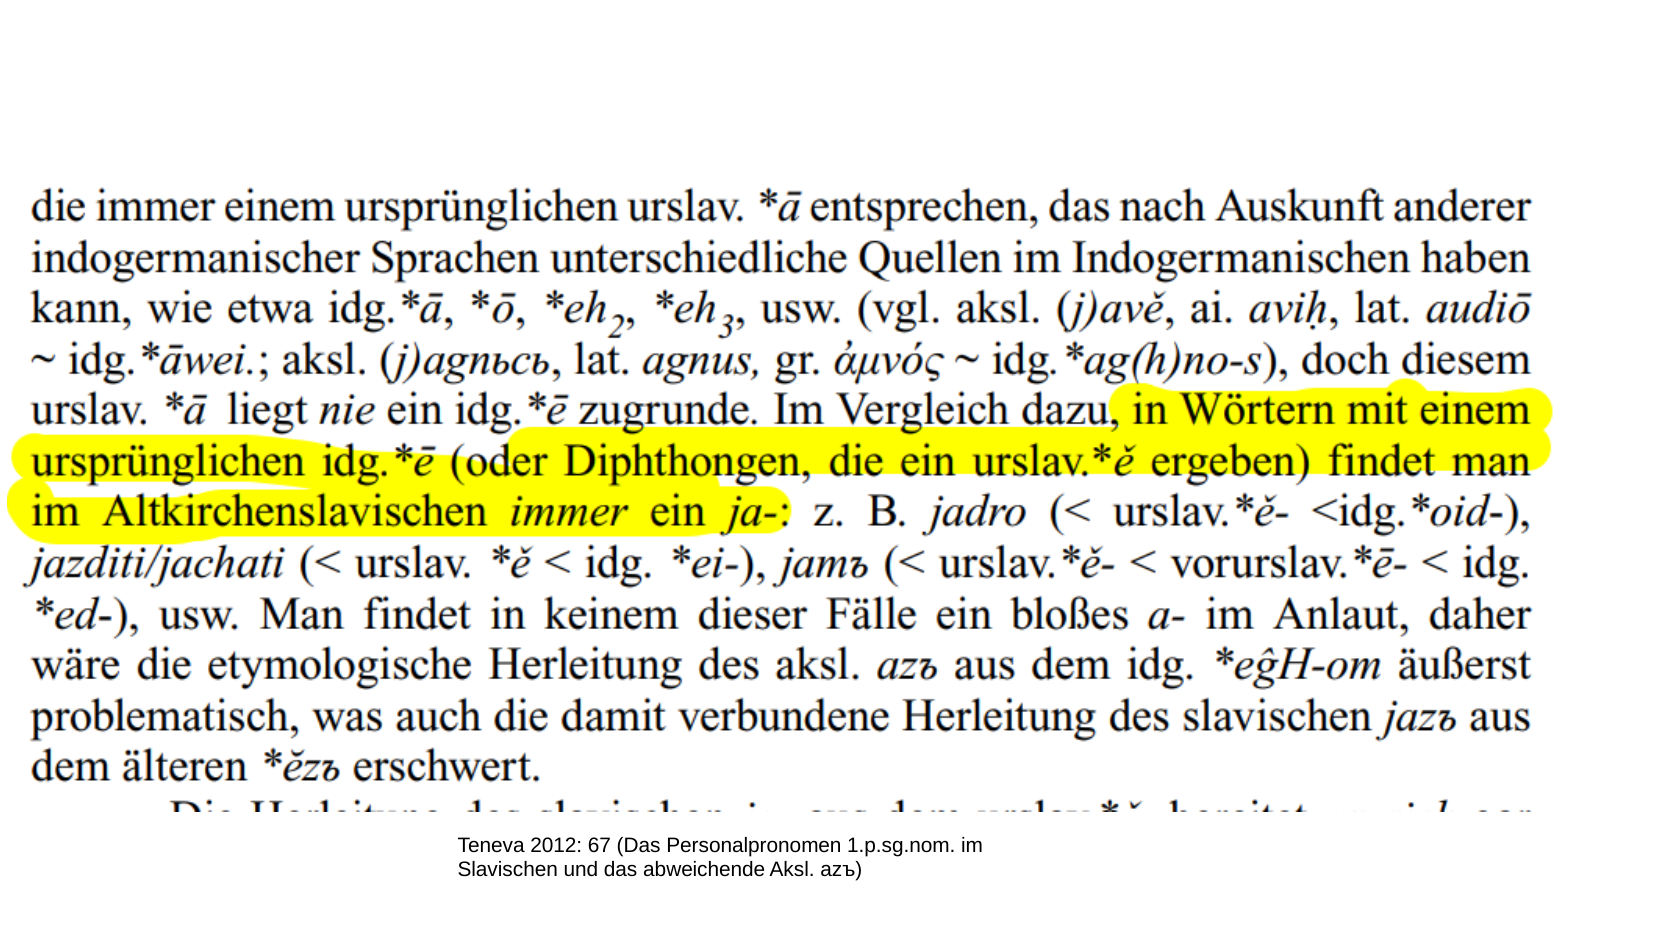

#
Teneva 2012: 67 (Das Personalpronomen 1.p.sg.nom. im Slavischen und das abweichende Aksl. azъ)